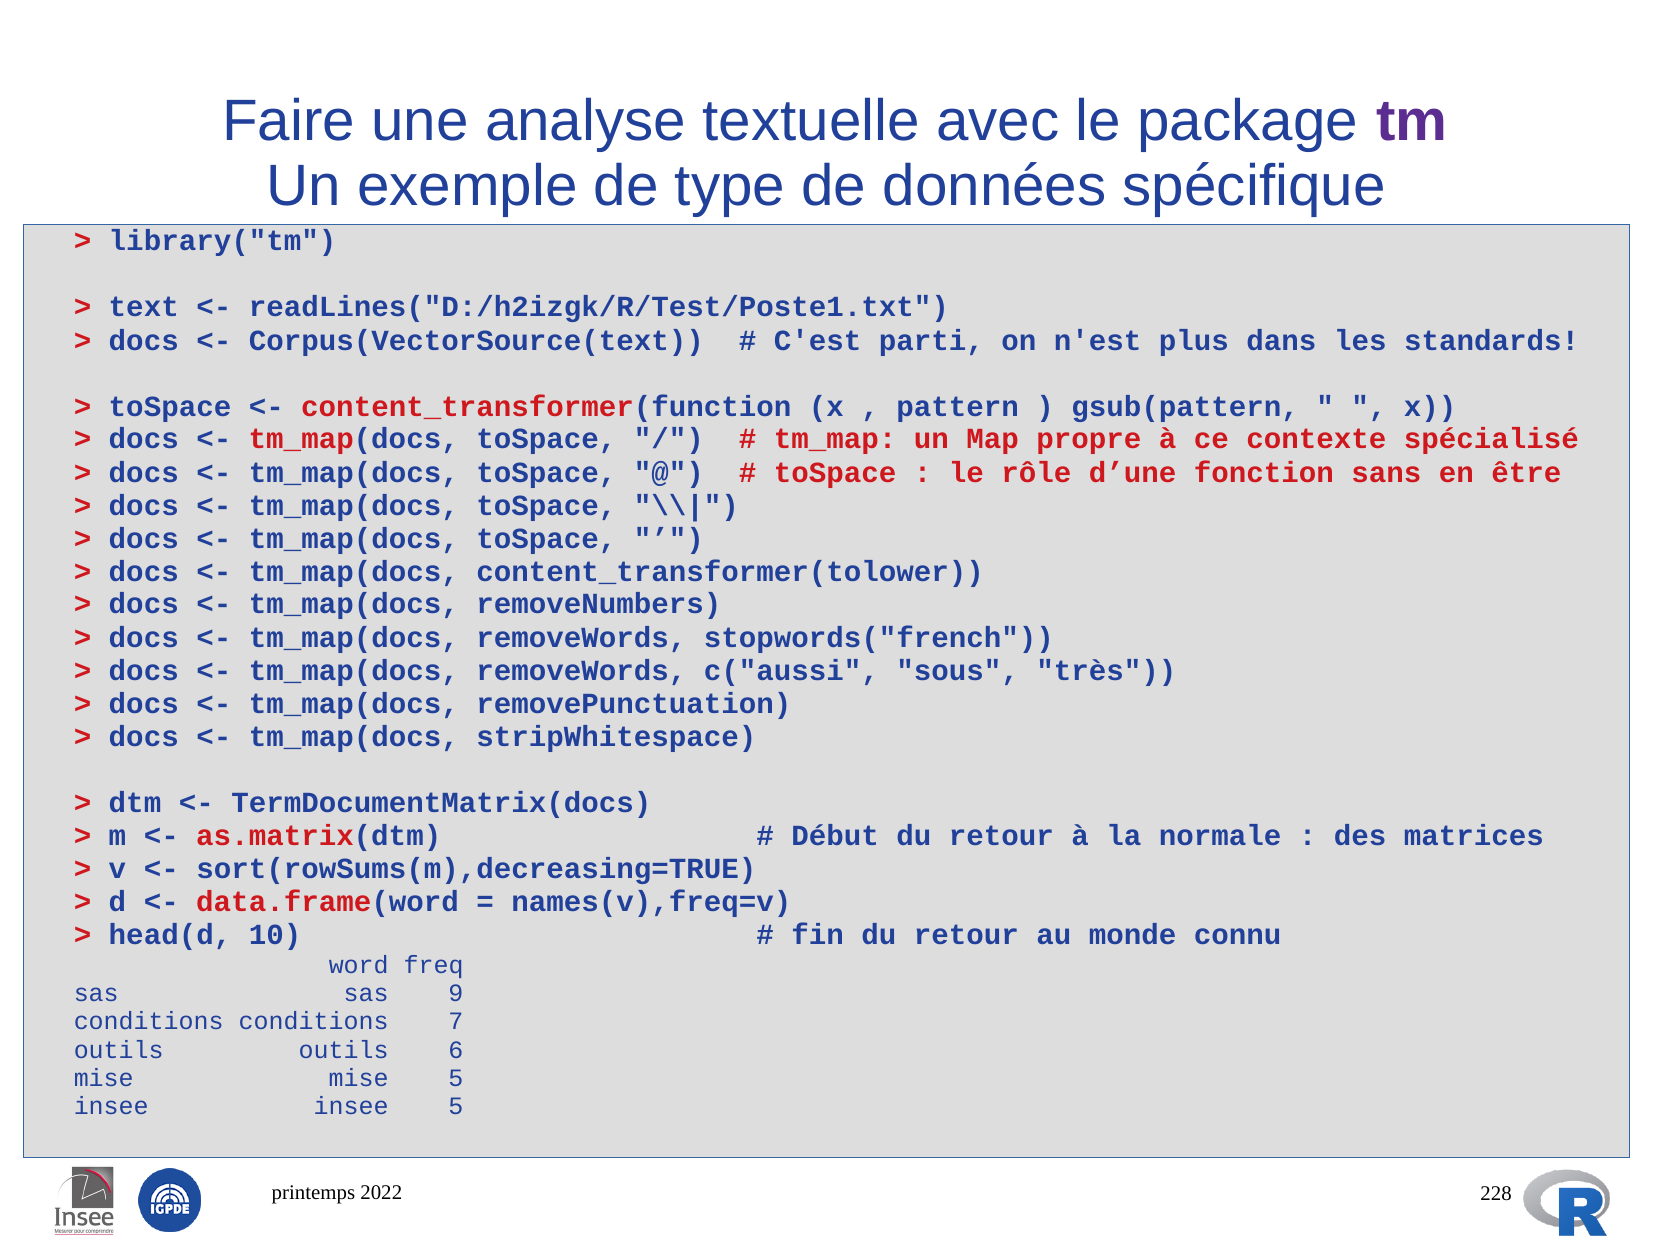

# Faire une analyse textuelle avec le package tm Un exemple de type de données spécifique
> library("tm")
> text <- readLines("D:/h2izgk/R/Test/Poste1.txt")
> docs <- Corpus(VectorSource(text)) # C'est parti, on n'est plus dans les standards!
> toSpace <- content_transformer(function (x , pattern ) gsub(pattern, " ", x))
> docs <- tm_map(docs, toSpace, "/") # tm_map: un Map propre à ce contexte spécialisé
> docs <- tm_map(docs, toSpace, "@") # toSpace : le rôle d’une fonction sans en être
> docs <- tm_map(docs, toSpace, "\\|")
> docs <- tm_map(docs, toSpace, "’")
> docs <- tm_map(docs, content_transformer(tolower))
> docs <- tm_map(docs, removeNumbers)
> docs <- tm_map(docs, removeWords, stopwords("french"))
> docs <- tm_map(docs, removeWords, c("aussi", "sous", "très"))
> docs <- tm_map(docs, removePunctuation)
> docs <- tm_map(docs, stripWhitespace)
> dtm <- TermDocumentMatrix(docs)
> m <- as.matrix(dtm) # Début du retour à la normale : des matrices
> v <- sort(rowSums(m),decreasing=TRUE)
> d <- data.frame(word = names(v),freq=v)
> head(d, 10) # fin du retour au monde connu
 word freq
sas sas 9
conditions conditions 7
outils outils 6
mise mise 5
insee insee 5
printemps 2022
228